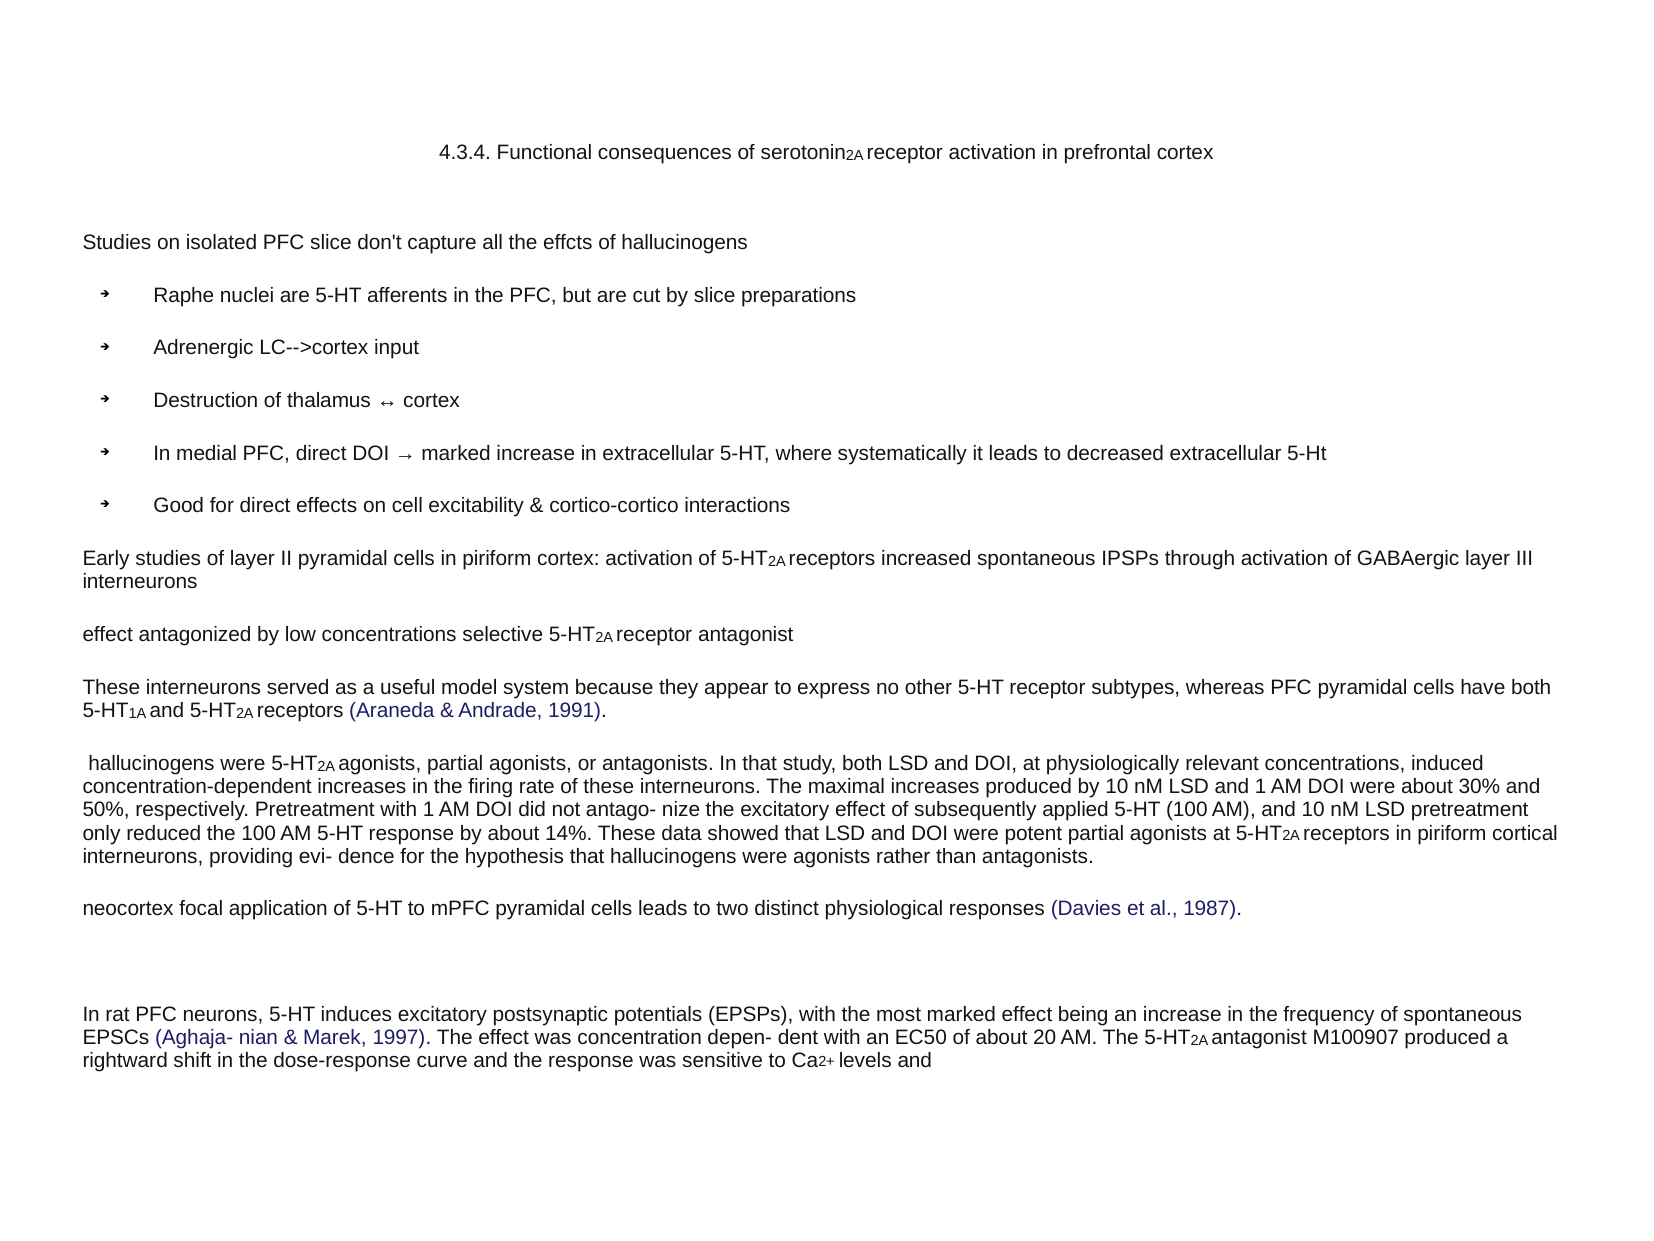

# 4.3.4. Functional consequences of serotonin2A receptor activation in prefrontal cortex
Studies on isolated PFC slice don't capture all the effcts of hallucinogens
Raphe nuclei are 5-HT afferents in the PFC, but are cut by slice preparations
Adrenergic LC-->cortex input
Destruction of thalamus ↔ cortex
In medial PFC, direct DOI → marked increase in extracellular 5-HT, where systematically it leads to decreased extracellular 5-Ht
Good for direct effects on cell excitability & cortico-cortico interactions
Early studies of layer II pyramidal cells in piriform cortex: activation of 5-HT2A receptors increased spontaneous IPSPs through activation of GABAergic layer III interneurons
effect antagonized by low concentrations selective 5-HT2A receptor antagonist
These interneurons served as a useful model system because they appear to express no other 5-HT receptor subtypes, whereas PFC pyramidal cells have both 5-HT1A and 5-HT2A receptors (Araneda & Andrade, 1991).
 hallucinogens were 5-HT2A agonists, partial agonists, or antagonists. In that study, both LSD and DOI, at physiologically relevant concentrations, induced concentration-dependent increases in the firing rate of these interneurons. The maximal increases produced by 10 nM LSD and 1 AM DOI were about 30% and 50%, respectively. Pretreatment with 1 AM DOI did not antago- nize the excitatory effect of subsequently applied 5-HT (100 AM), and 10 nM LSD pretreatment only reduced the 100 AM 5-HT response by about 14%. These data showed that LSD and DOI were potent partial agonists at 5-HT2A receptors in piriform cortical interneurons, providing evi- dence for the hypothesis that hallucinogens were agonists rather than antagonists.
neocortex focal application of 5-HT to mPFC pyramidal cells leads to two distinct physiological responses (Davies et al., 1987).
In rat PFC neurons, 5-HT induces excitatory postsynaptic potentials (EPSPs), with the most marked effect being an increase in the frequency of spontaneous EPSCs (Aghaja- nian & Marek, 1997). The effect was concentration depen- dent with an EC50 of about 20 AM. The 5-HT2A antagonist M100907 produced a rightward shift in the dose-response curve and the response was sensitive to Ca2+ levels and